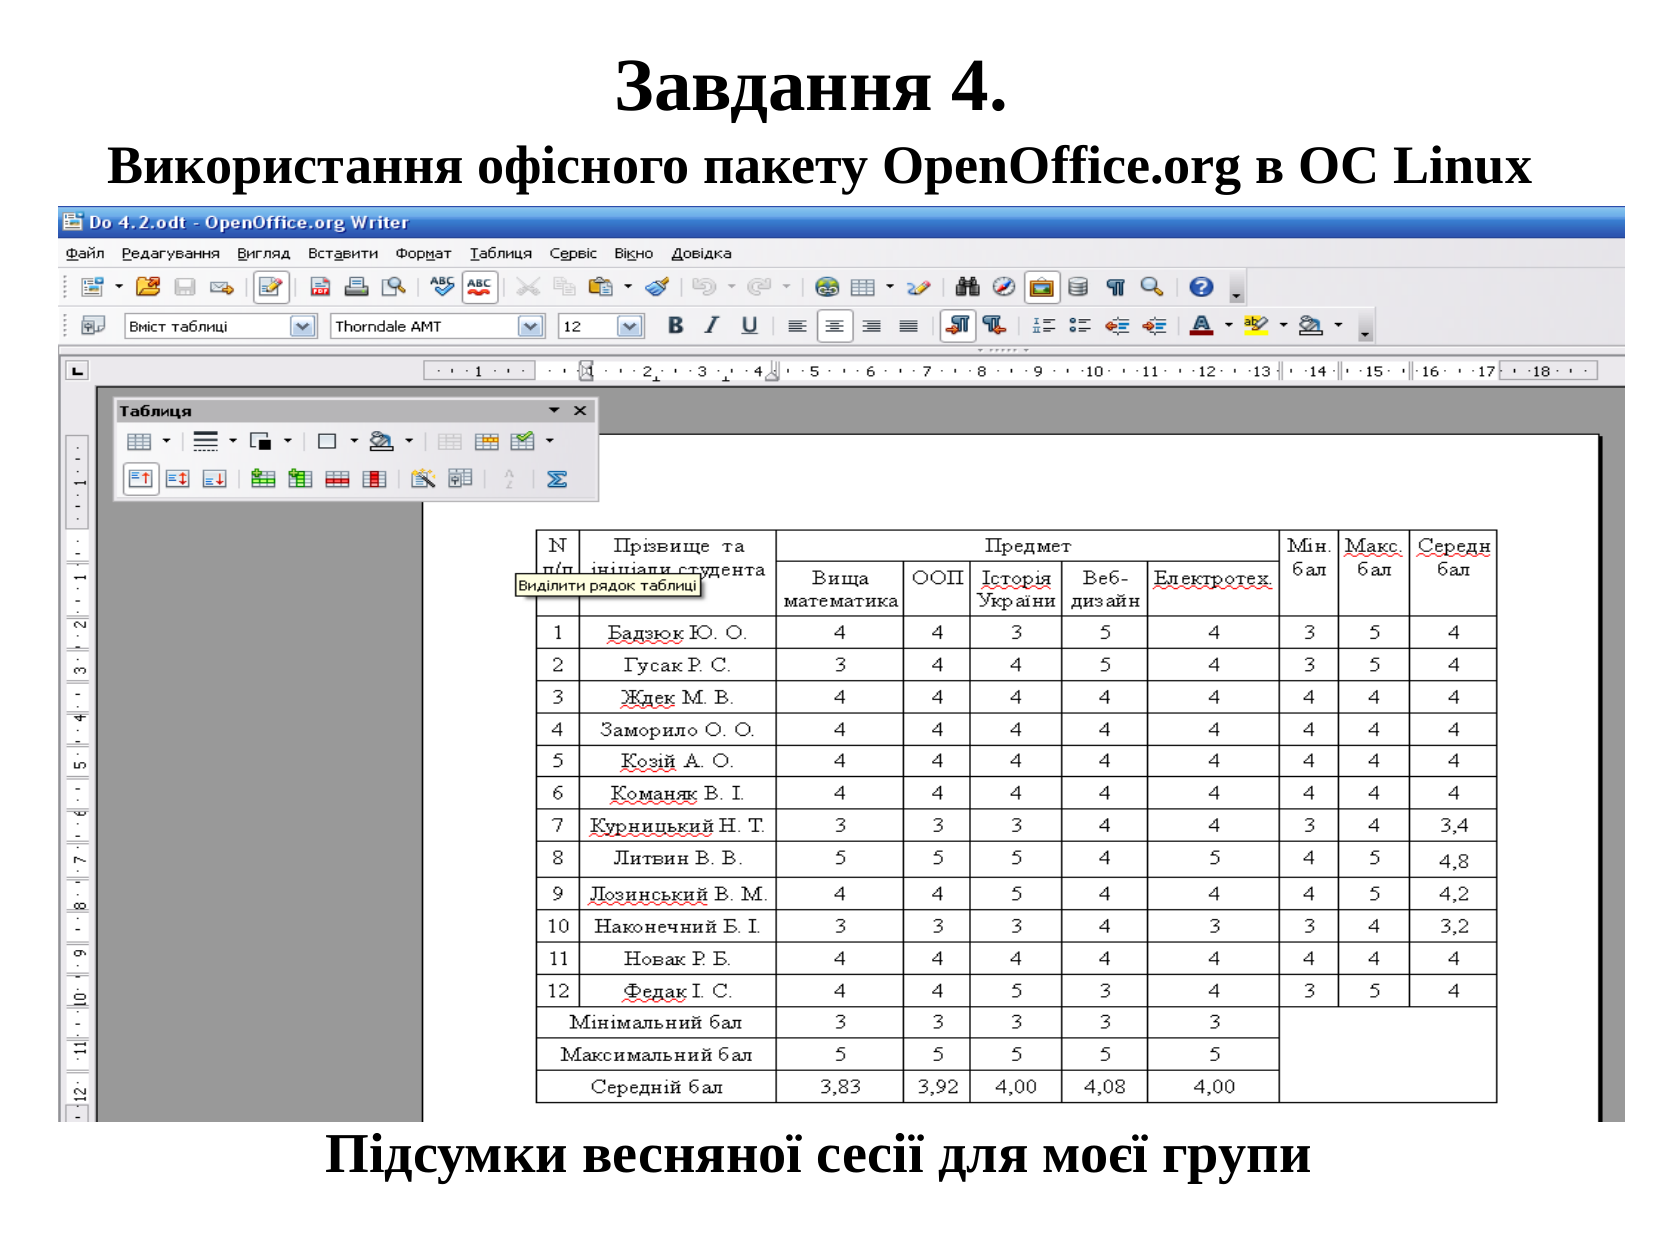

# Завдання 4. Використання офісного пакету OpenOffice.org в ОС Linux
 Підсумки весняної сесії для моєї групи